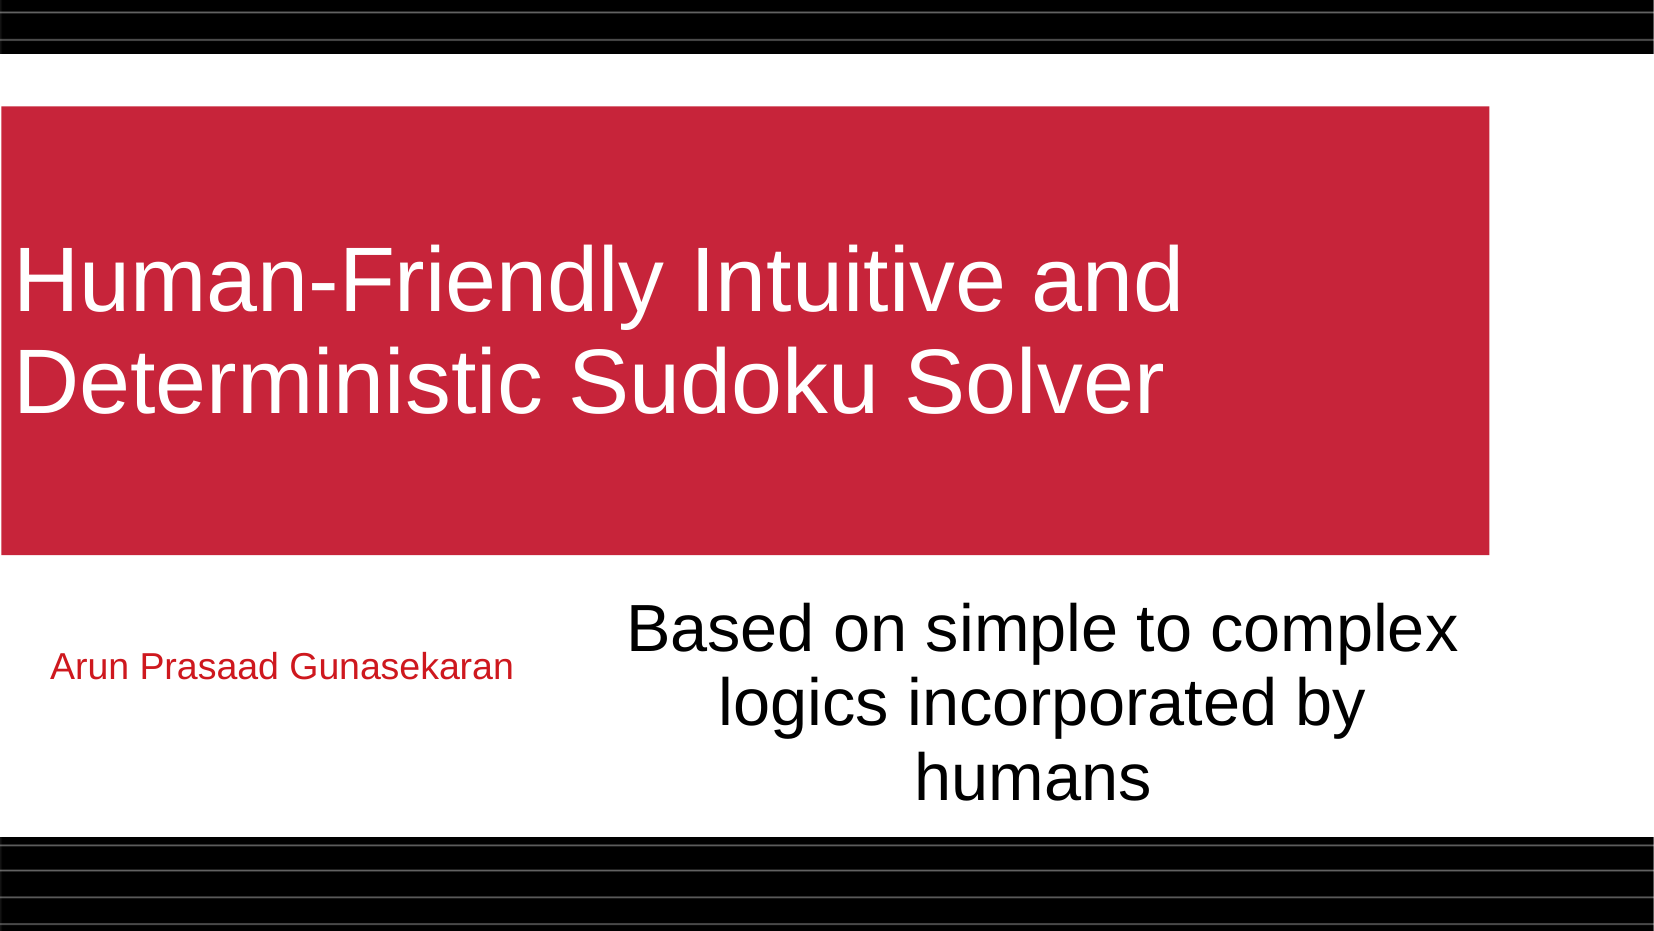

# Human-Friendly Intuitive and Deterministic Sudoku Solver
Based on simple to complex logics incorporated by humans
Arun Prasaad Gunasekaran